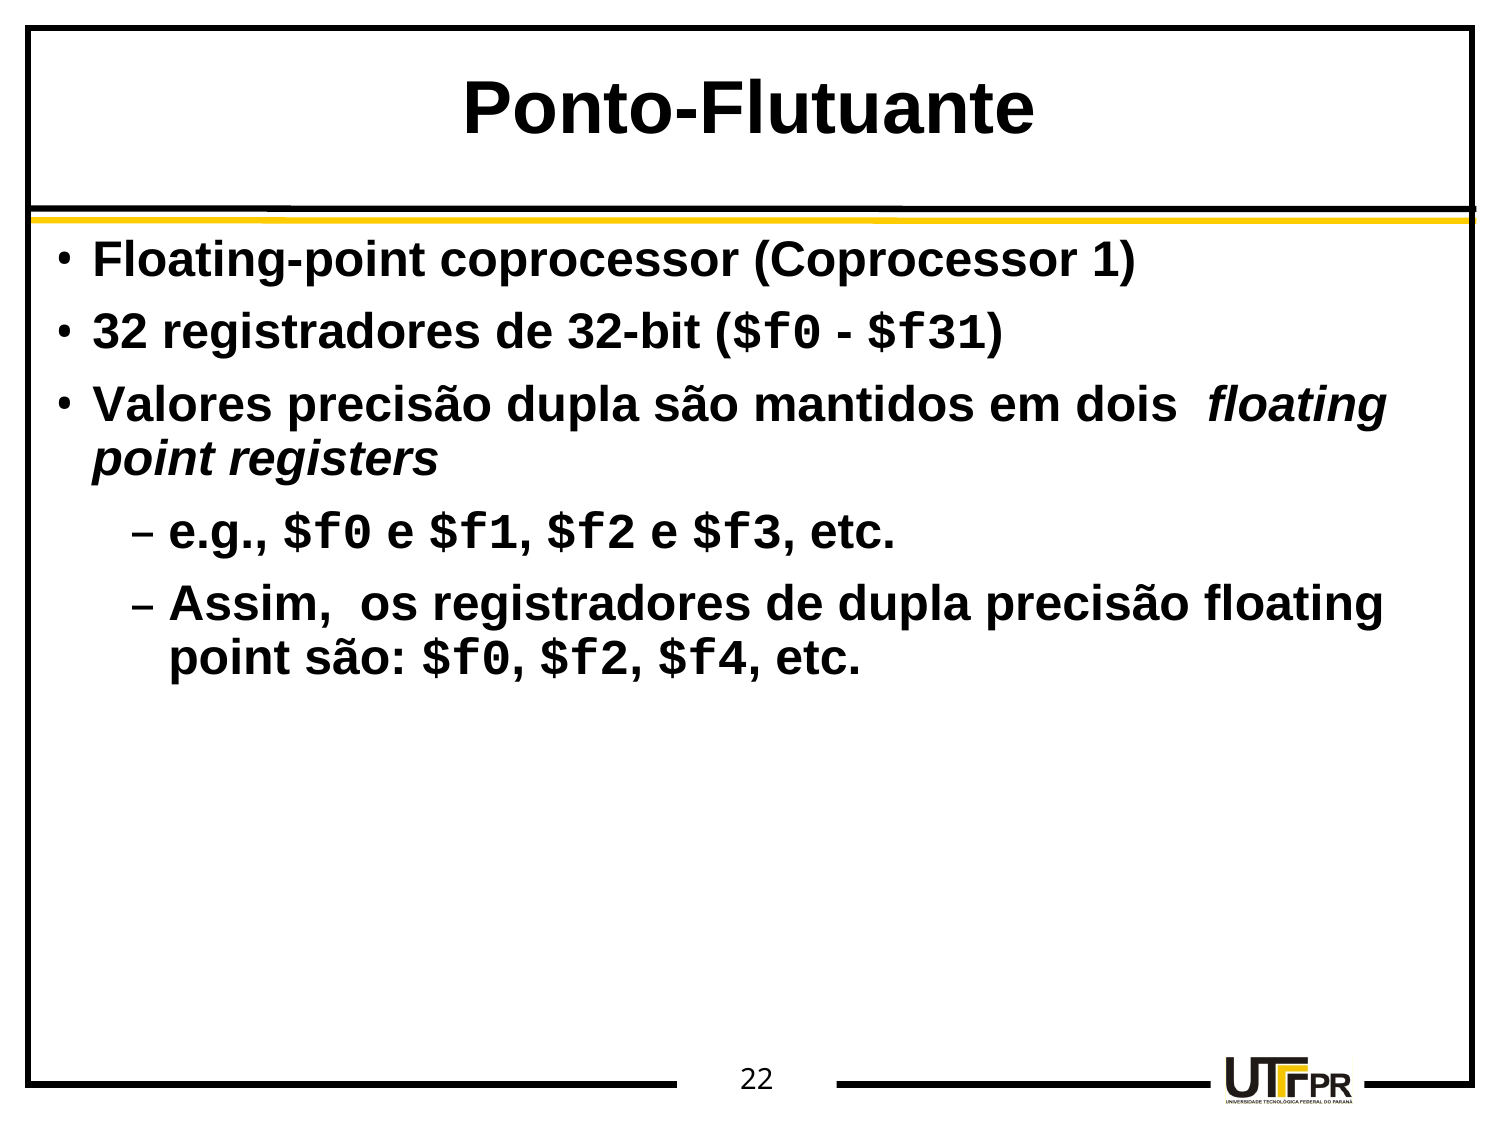

# Ponto-Flutuante
Floating-point coprocessor (Coprocessor 1)
32 registradores de 32-bit ($f0 - $f31)
Valores precisão dupla são mantidos em dois floating point registers
e.g., $f0 e $f1, $f2 e $f3, etc.
Assim, os registradores de dupla precisão floating point são: $f0, $f2, $f4, etc.